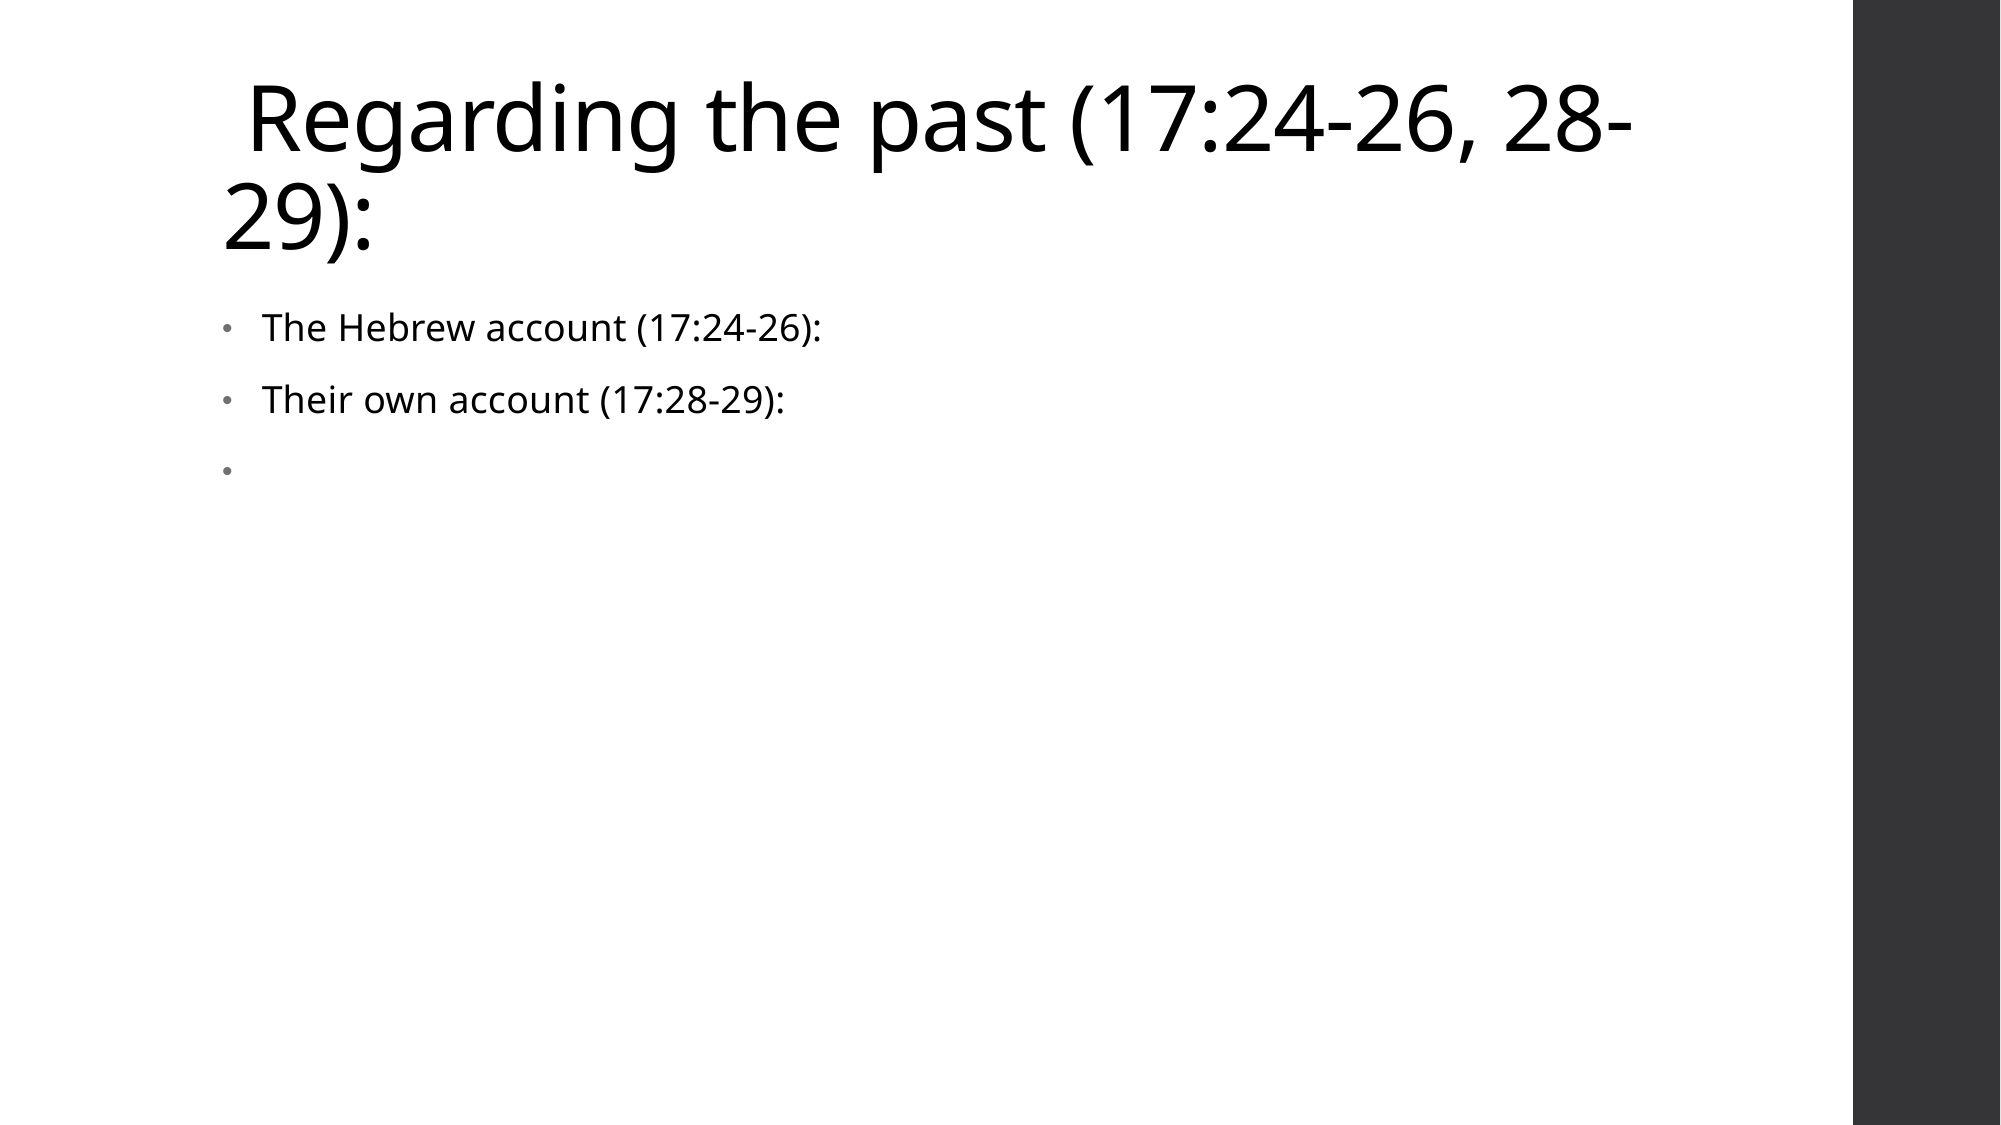

# Regarding the past (17:24-26, 28-29):
 The Hebrew account (17:24-26):
 Their own account (17:28-29):